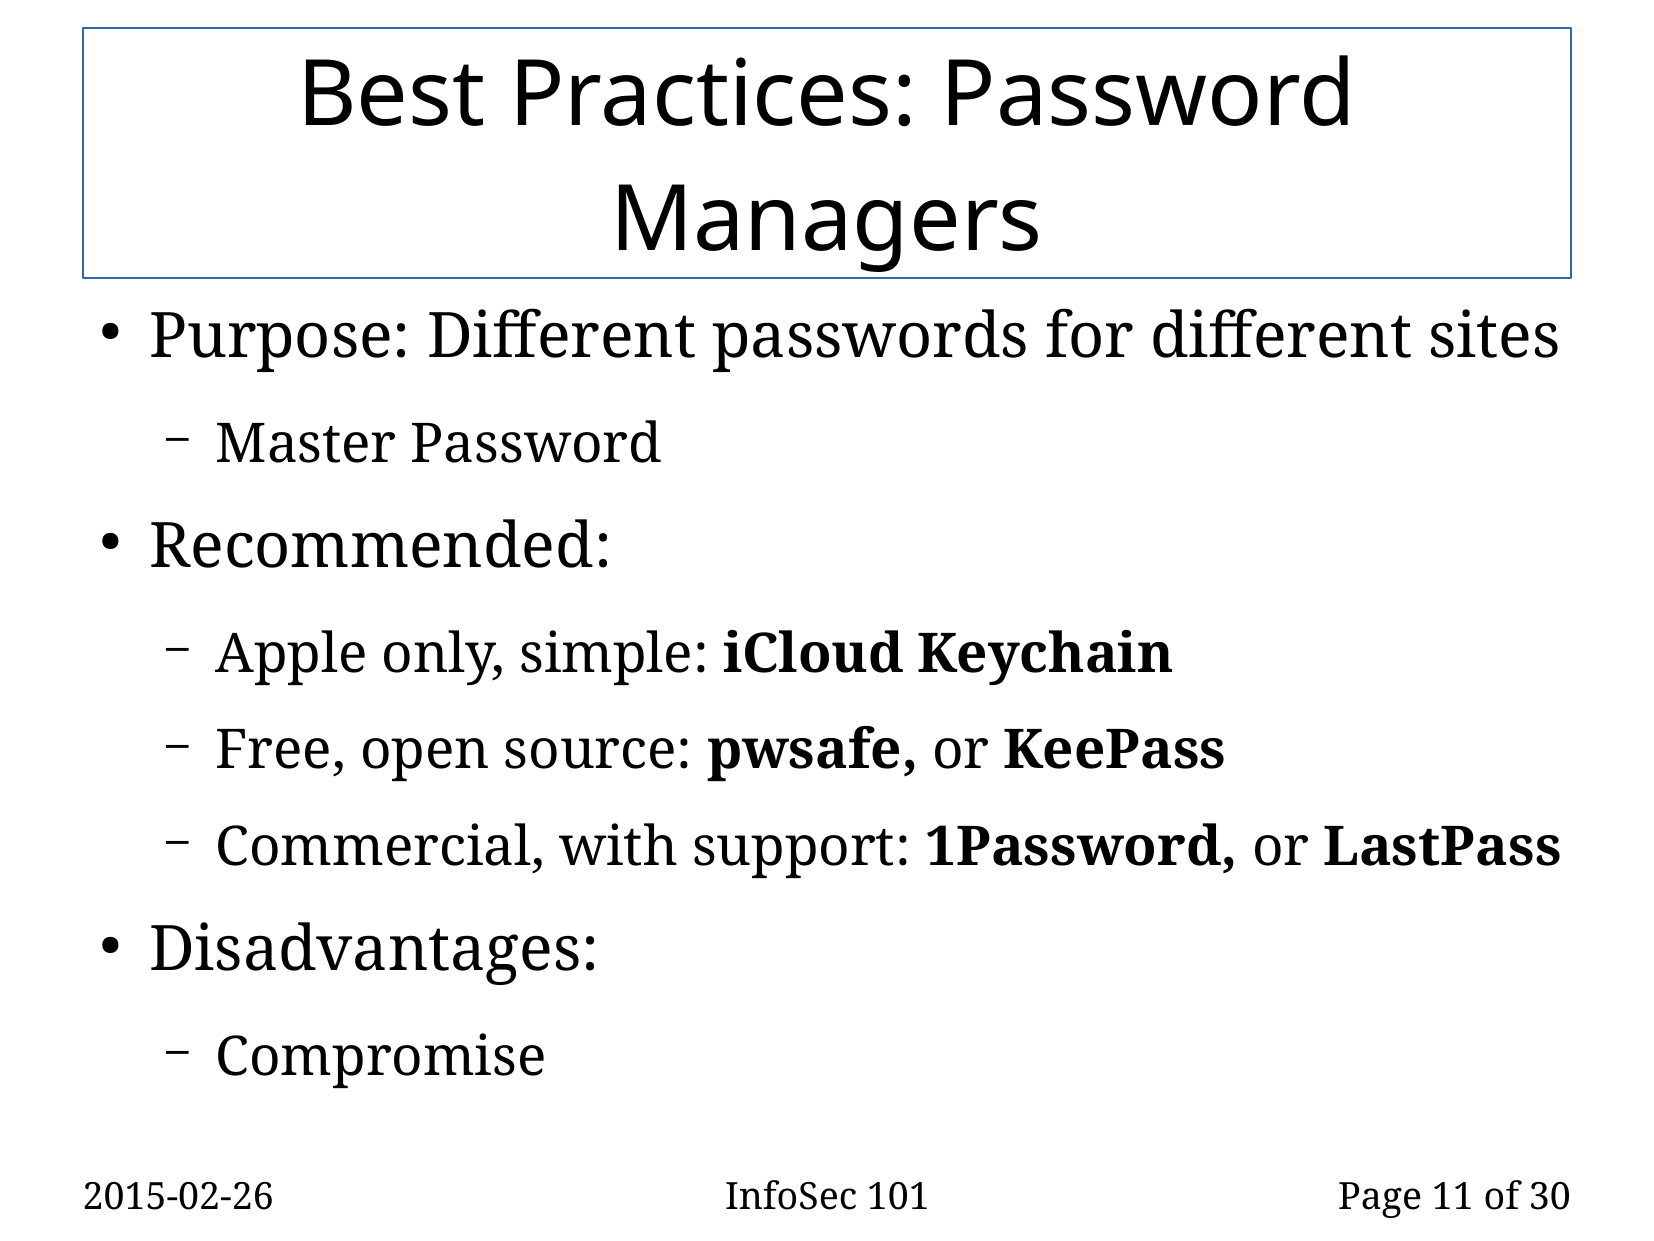

# Best Practices: Password Managers
Purpose: Different passwords for different sites
Master Password
Recommended:
Apple only, simple: iCloud Keychain
Free, open source: pwsafe, or KeePass
Commercial, with support: 1Password, or LastPass
Disadvantages:
Compromise
2015-02-26
InfoSec 101
11